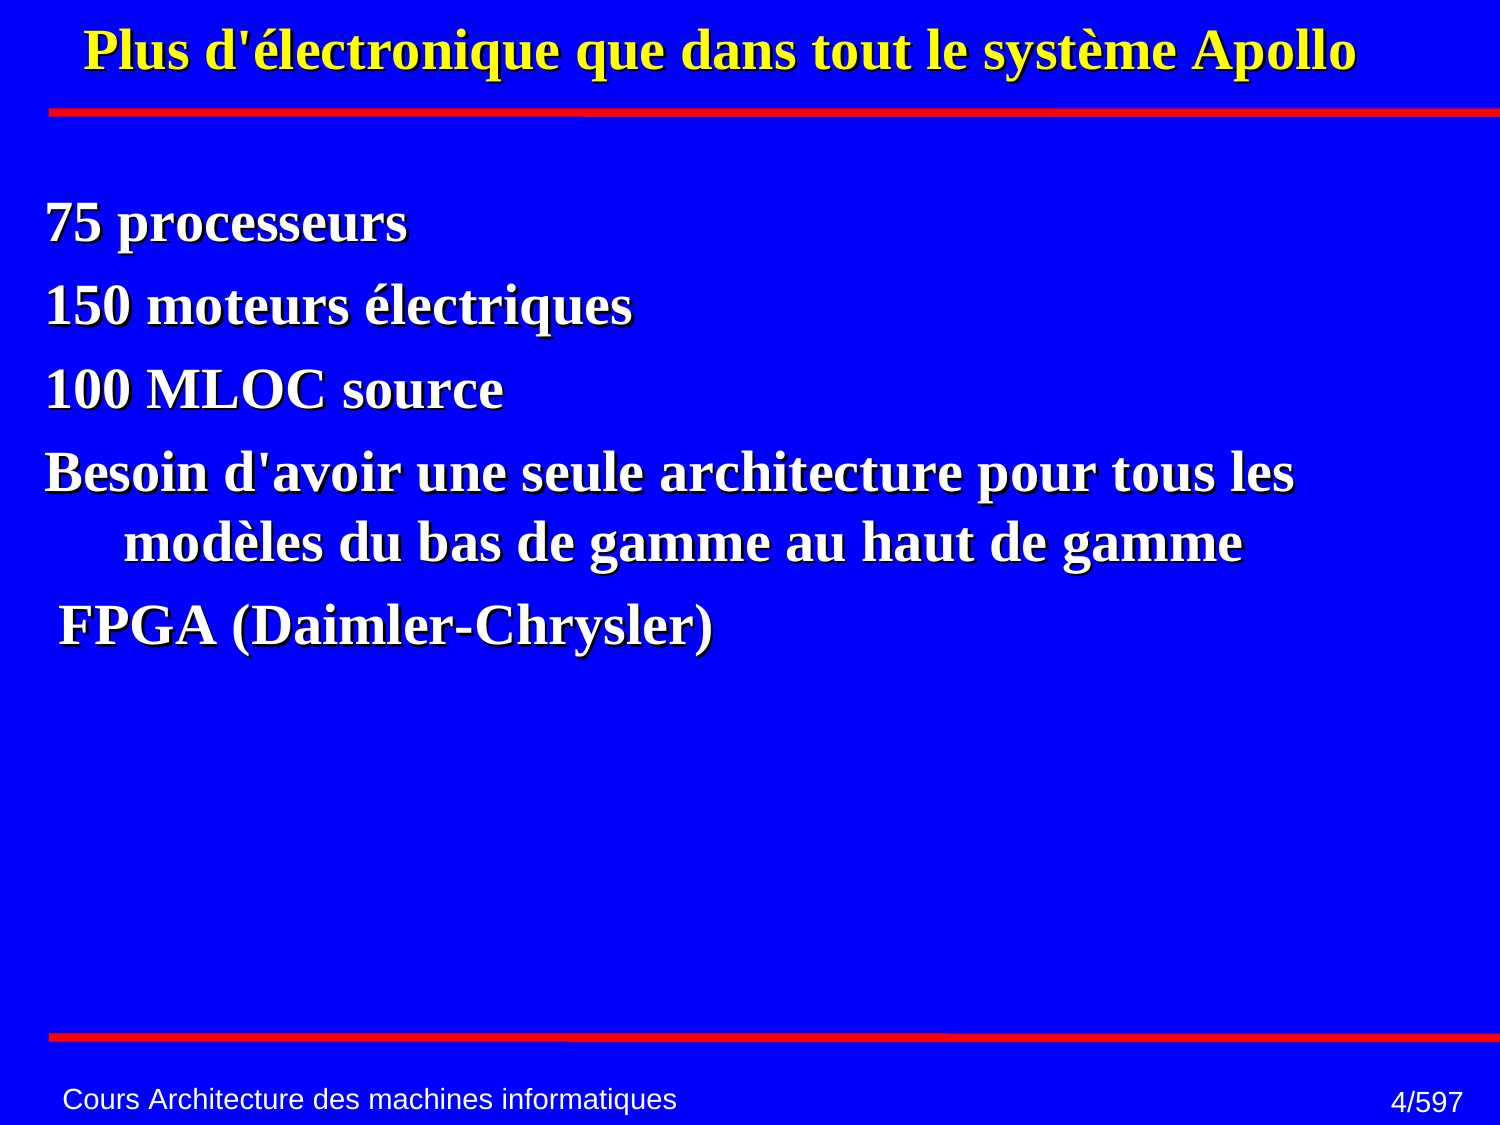

# Plus d'électronique que dans tout le système Apollo
75 processeurs
150 moteurs électriques
100 MLOC source
Besoin d'avoir une seule architecture pour tous les modèles du bas de gamme au haut de gamme
 FPGA (Daimler-Chrysler)